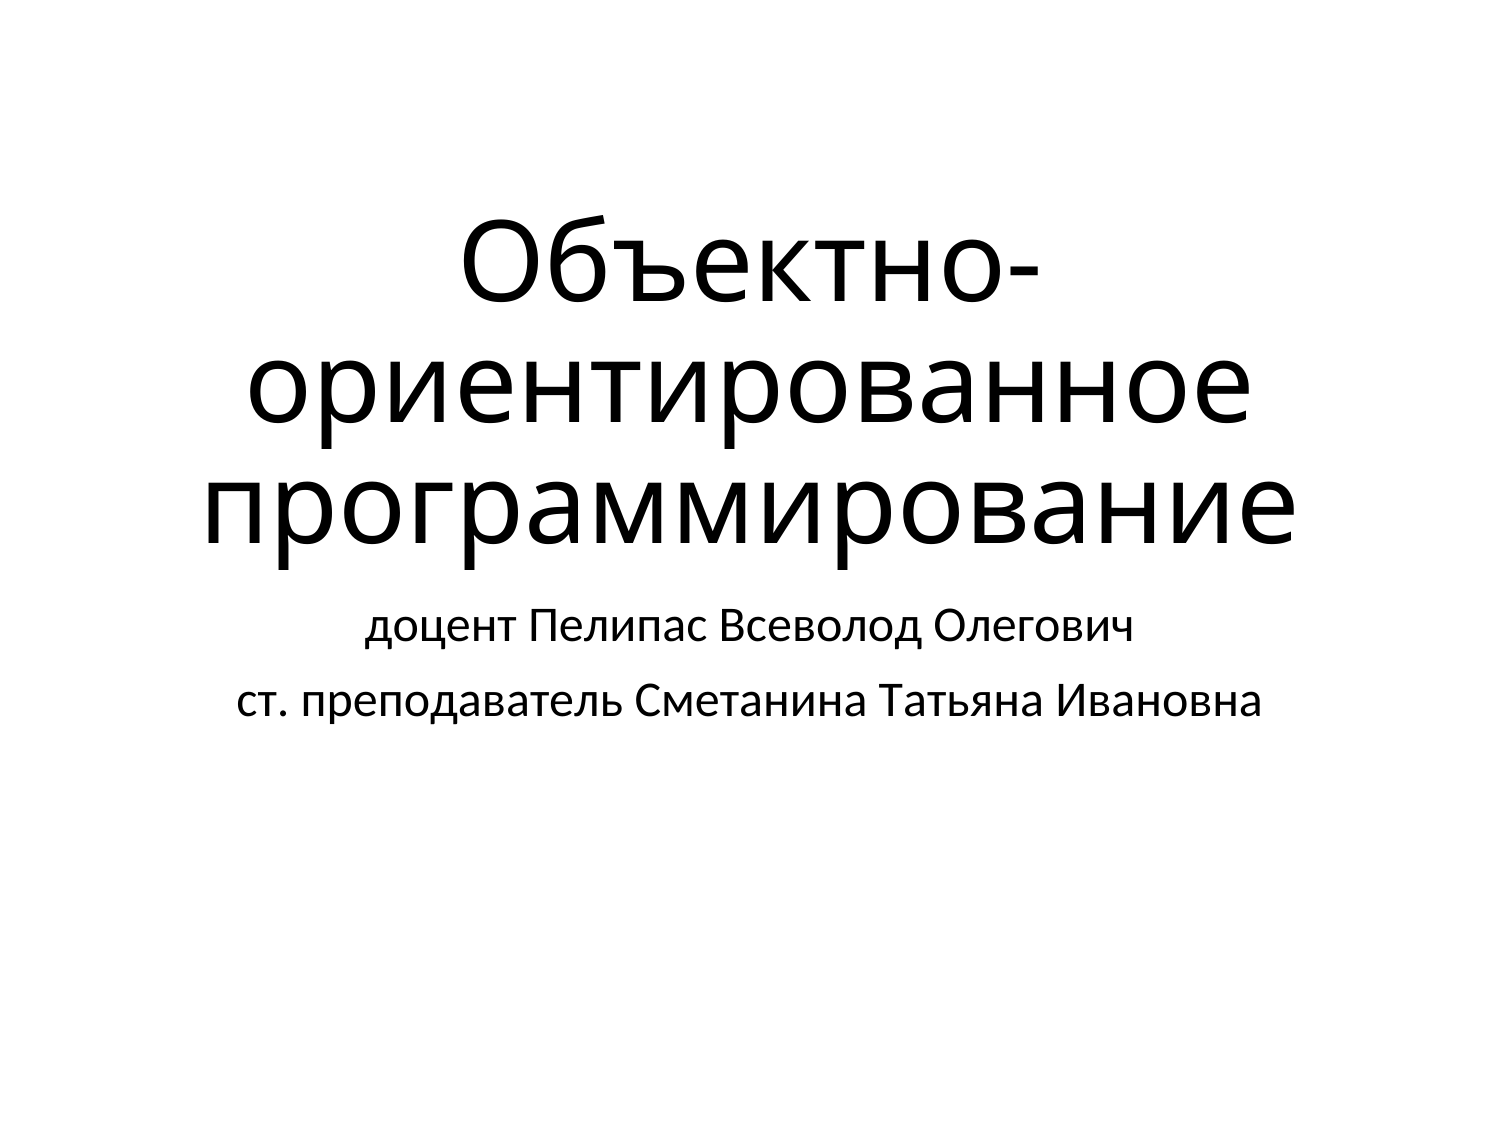

# Объектно-ориентированное программирование
доцент Пелипас Всеволод Олегович
ст. преподаватель Сметанина Татьяна Ивановна